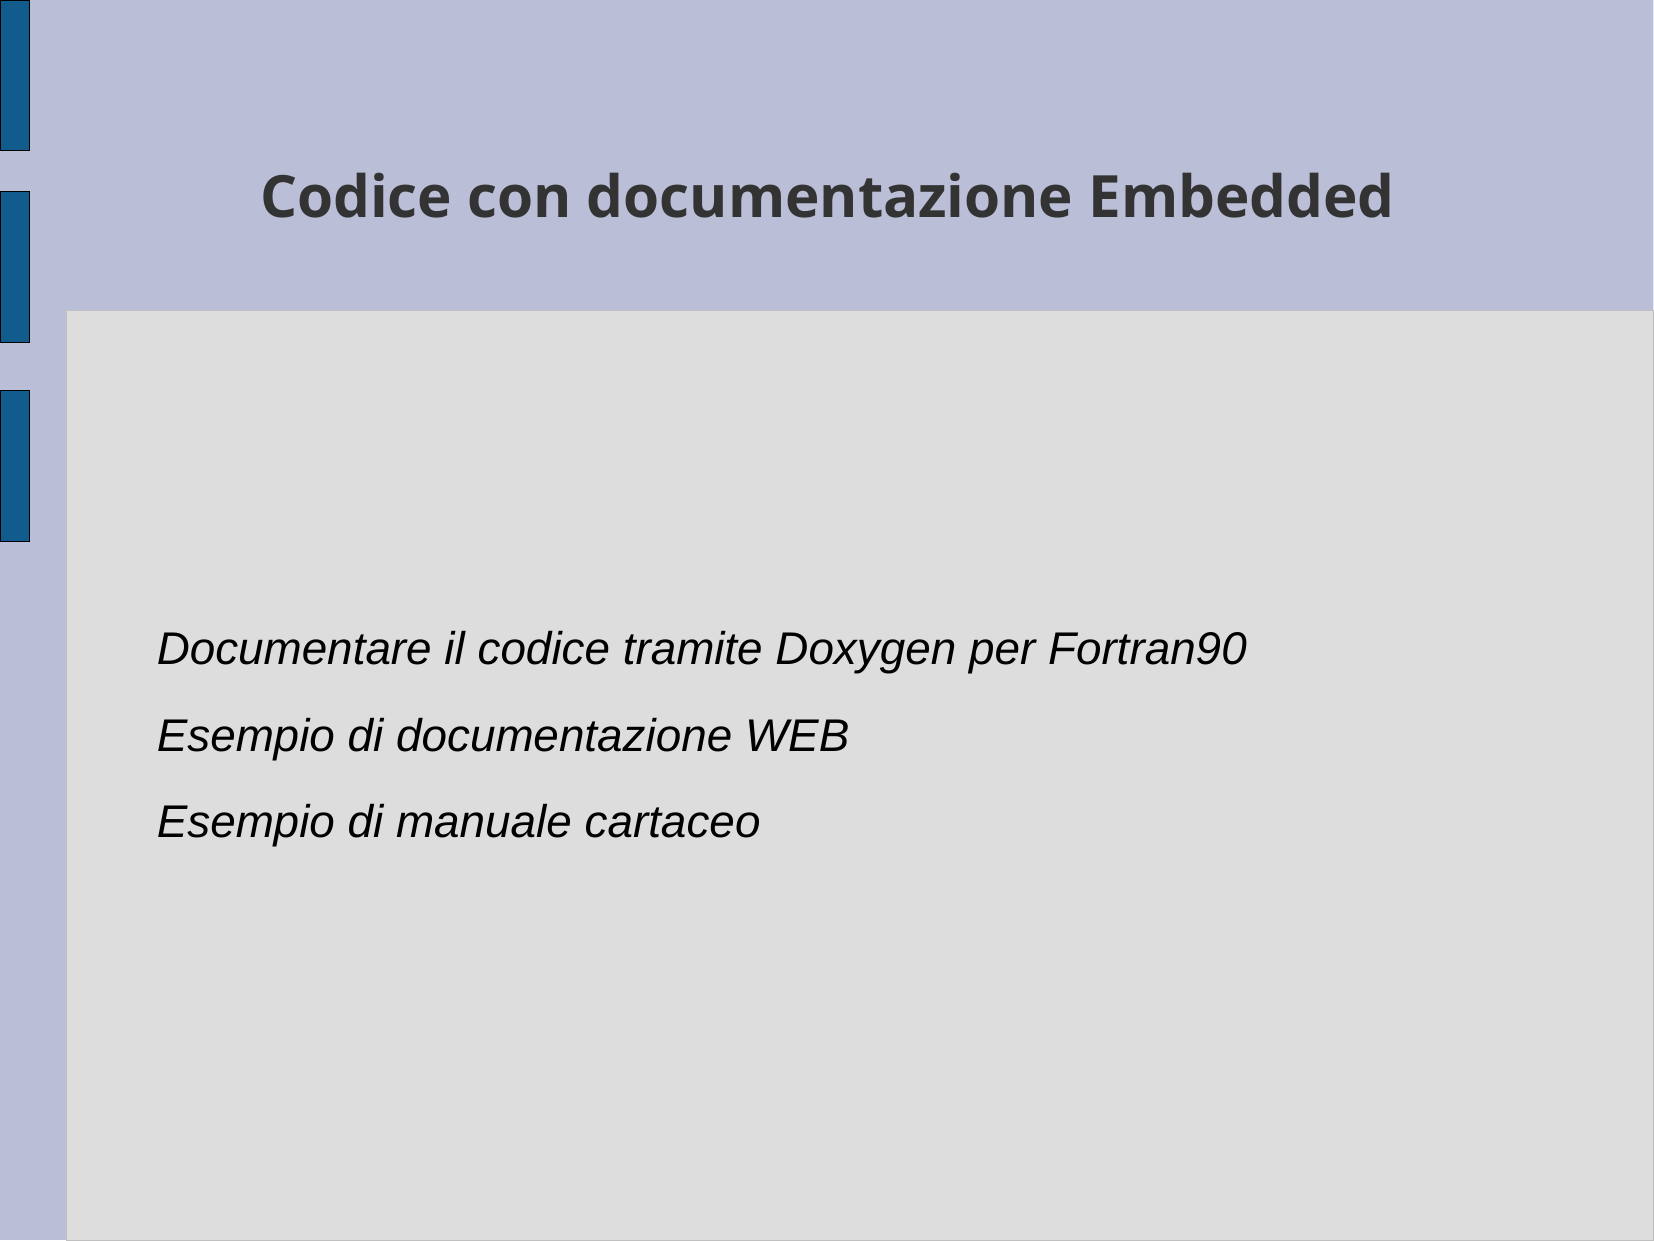

# Codice con documentazione Embedded
Documentare il codice tramite Doxygen per Fortran90
Esempio di documentazione WEB
Esempio di manuale cartaceo